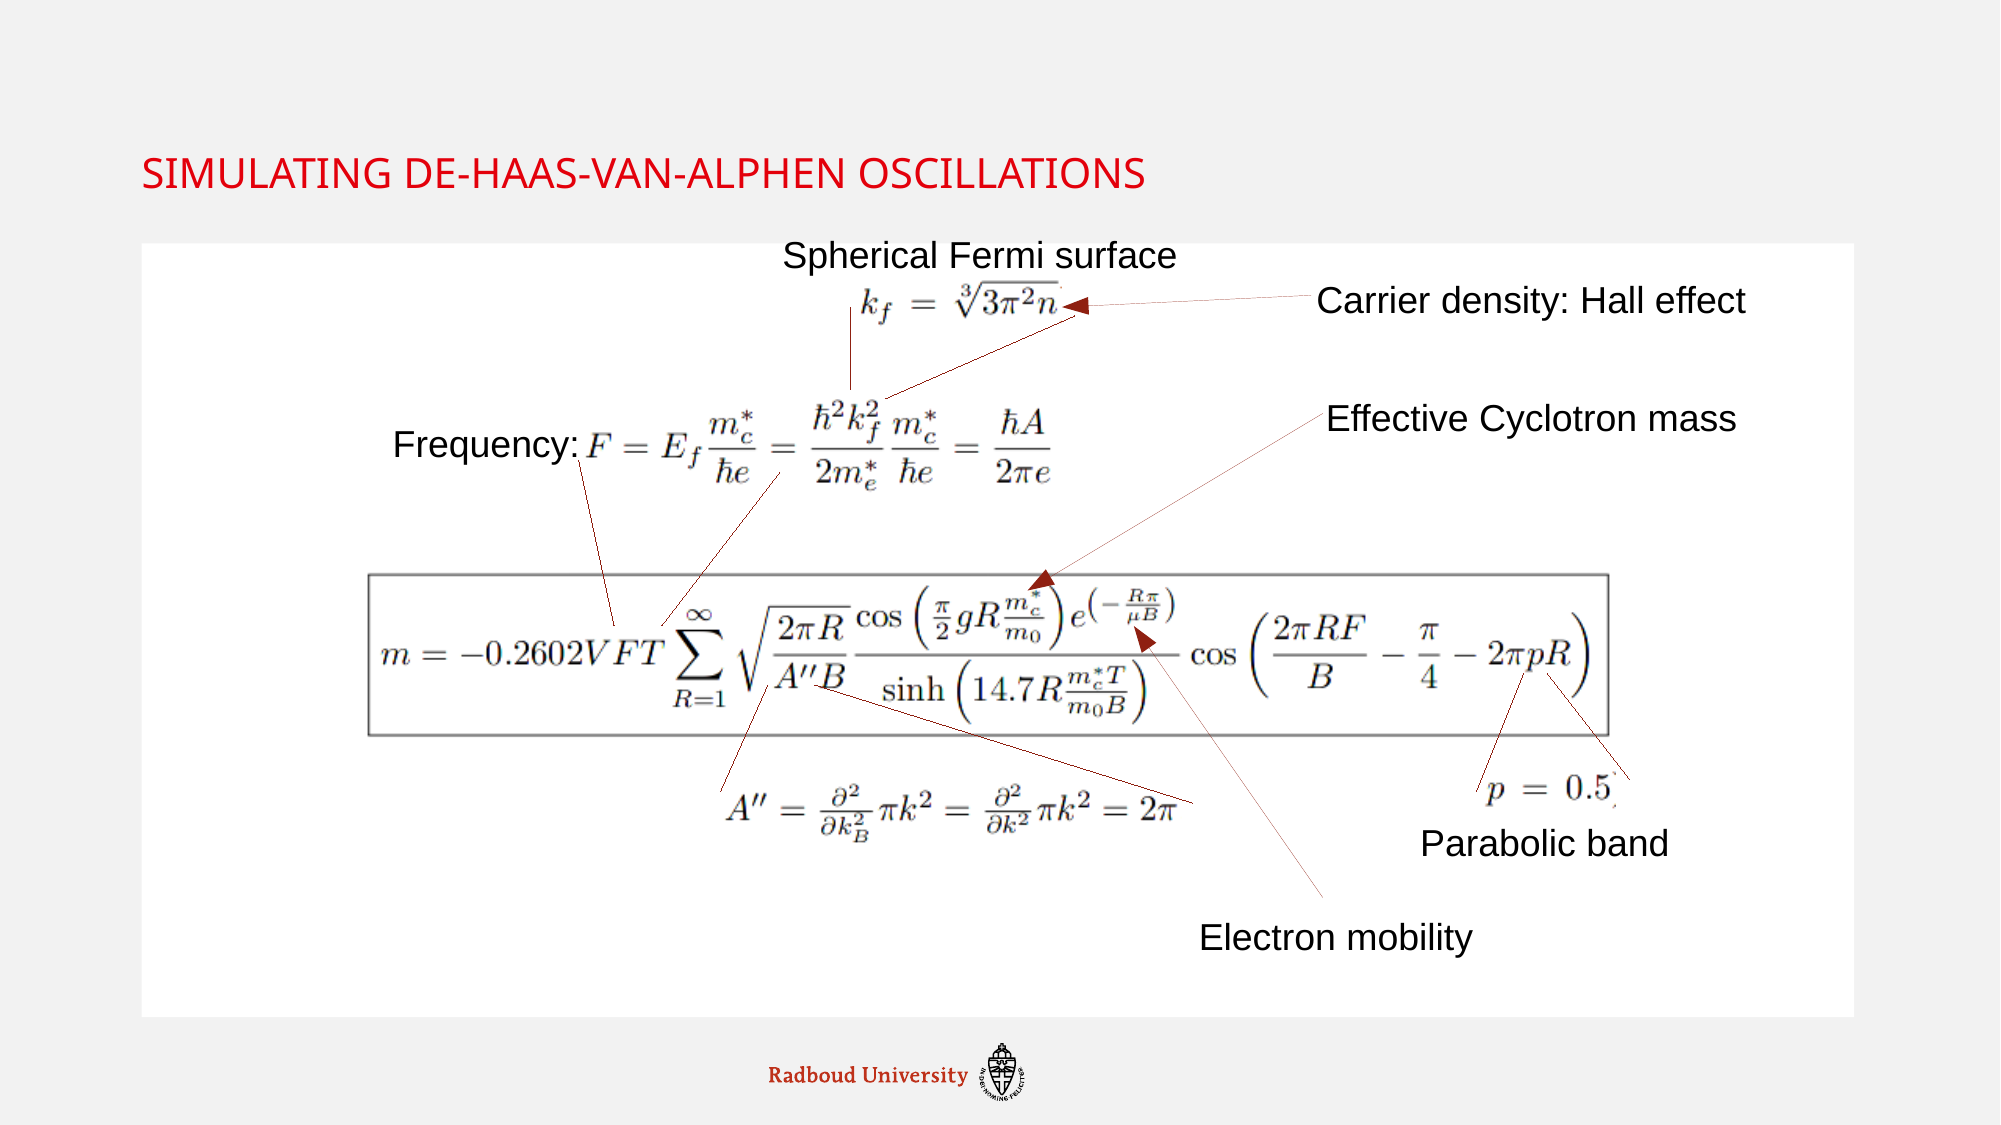

# Simulating de-Haas-van-alphen oscillations
Spherical Fermi surface
Carrier density: Hall effect
Effective Cyclotron mass
Frequency:
Parabolic band
Electron mobility